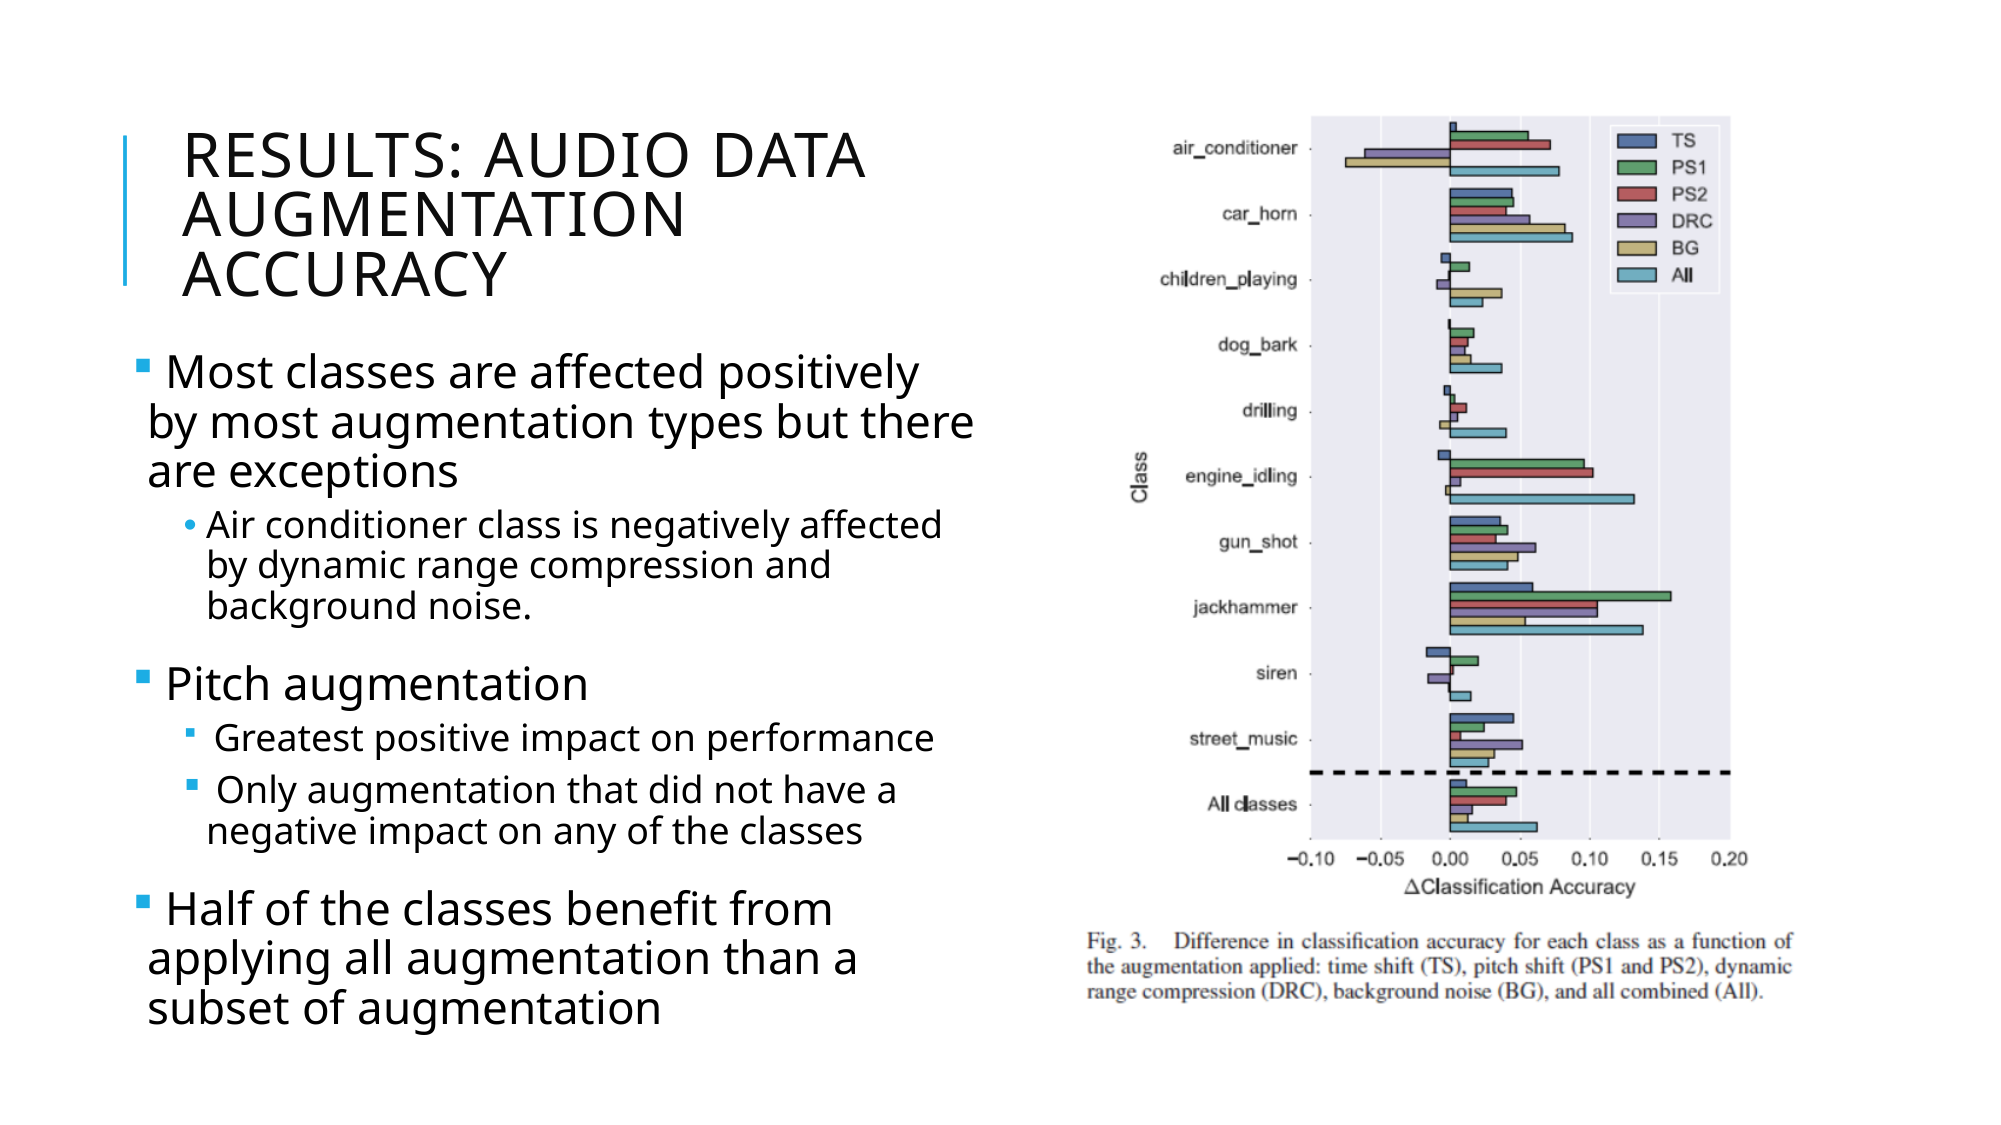

# Results: Audio Data Augmentation Accuracy
 Most classes are affected positively by most augmentation types but there are exceptions
Air conditioner class is negatively affected by dynamic range compression and background noise.
 Pitch augmentation
 Greatest positive impact on performance
 Only augmentation that did not have a negative impact on any of the classes
 Half of the classes benefit from applying all augmentation than a subset of augmentation